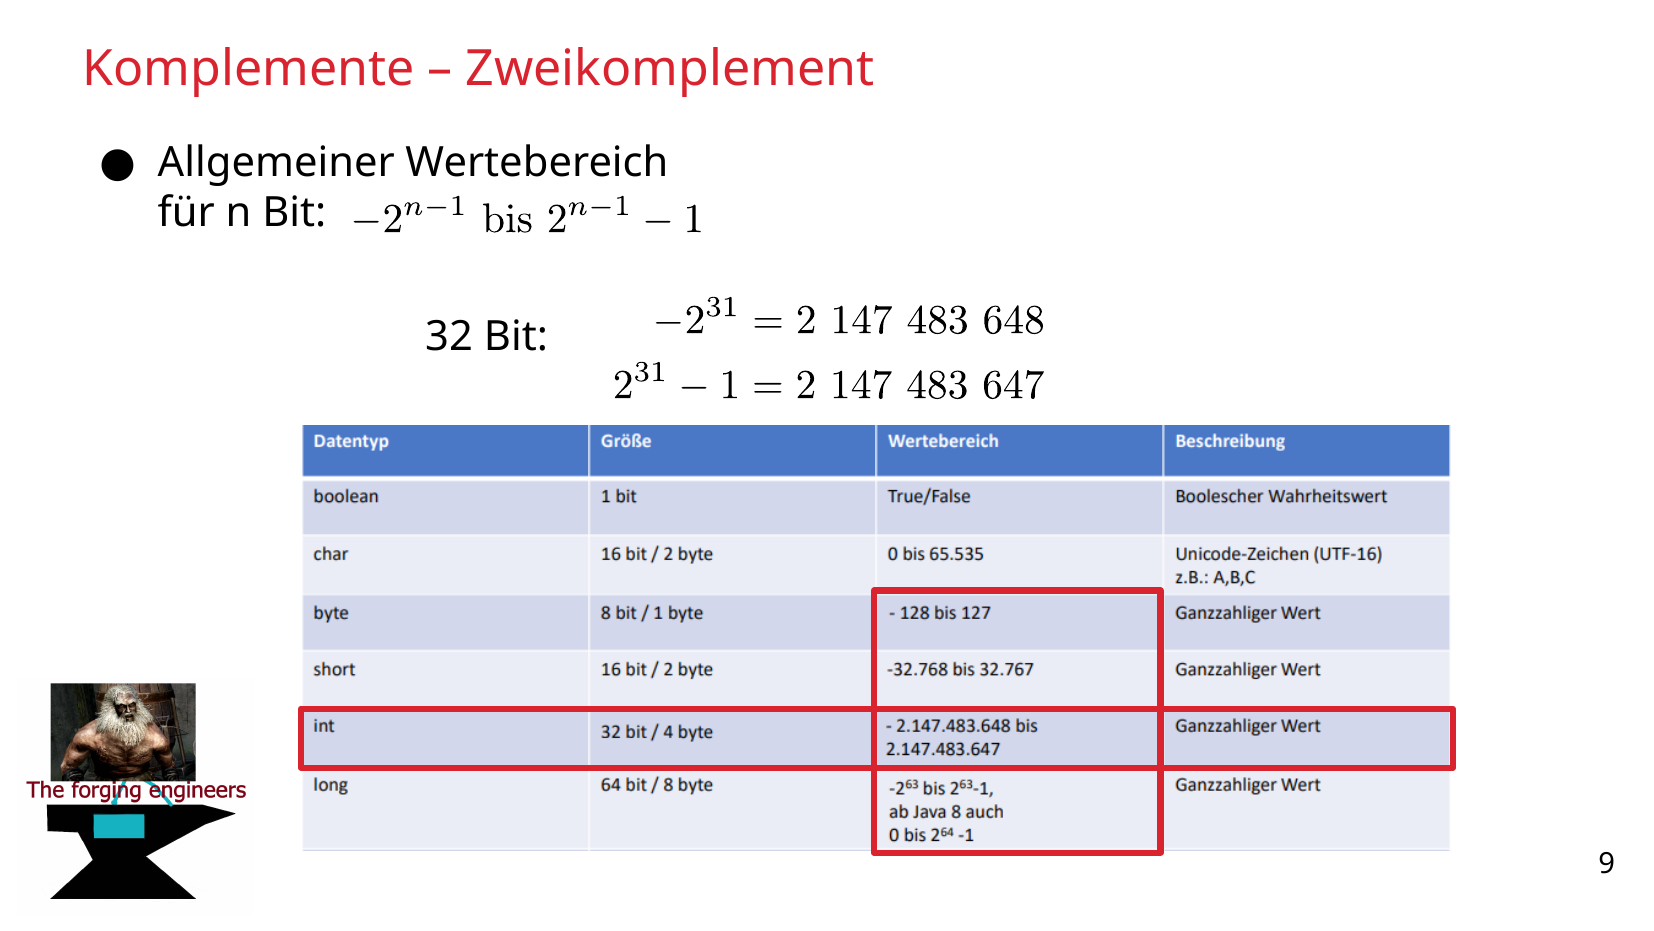

# Komplemente – Zweikomplement
Allgemeiner Wertebereich für n Bit:
32 Bit: